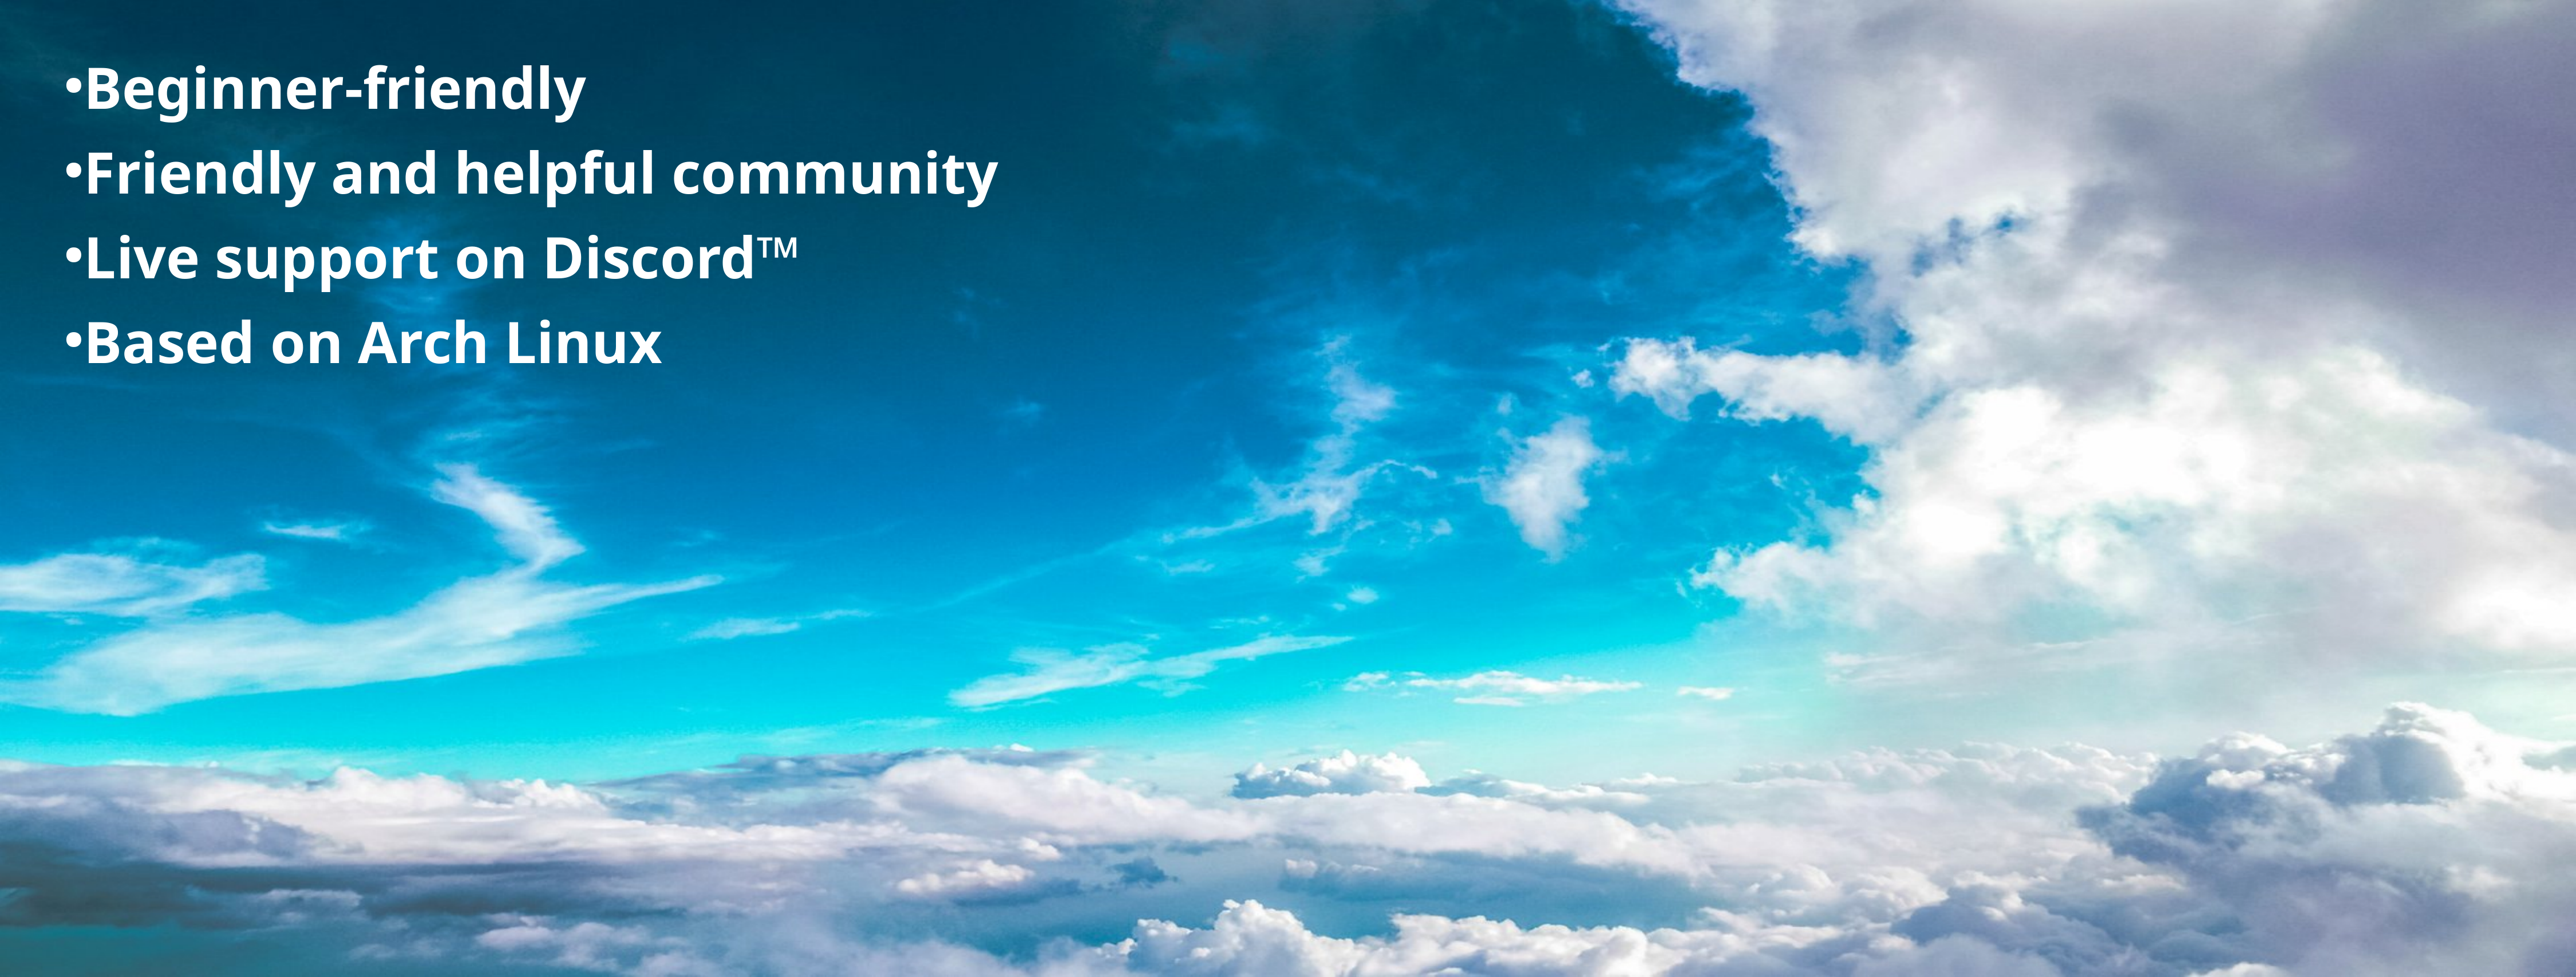

Beginner-friendly
Friendly and helpful community
Live support on Discord™
Based on Arch Linux